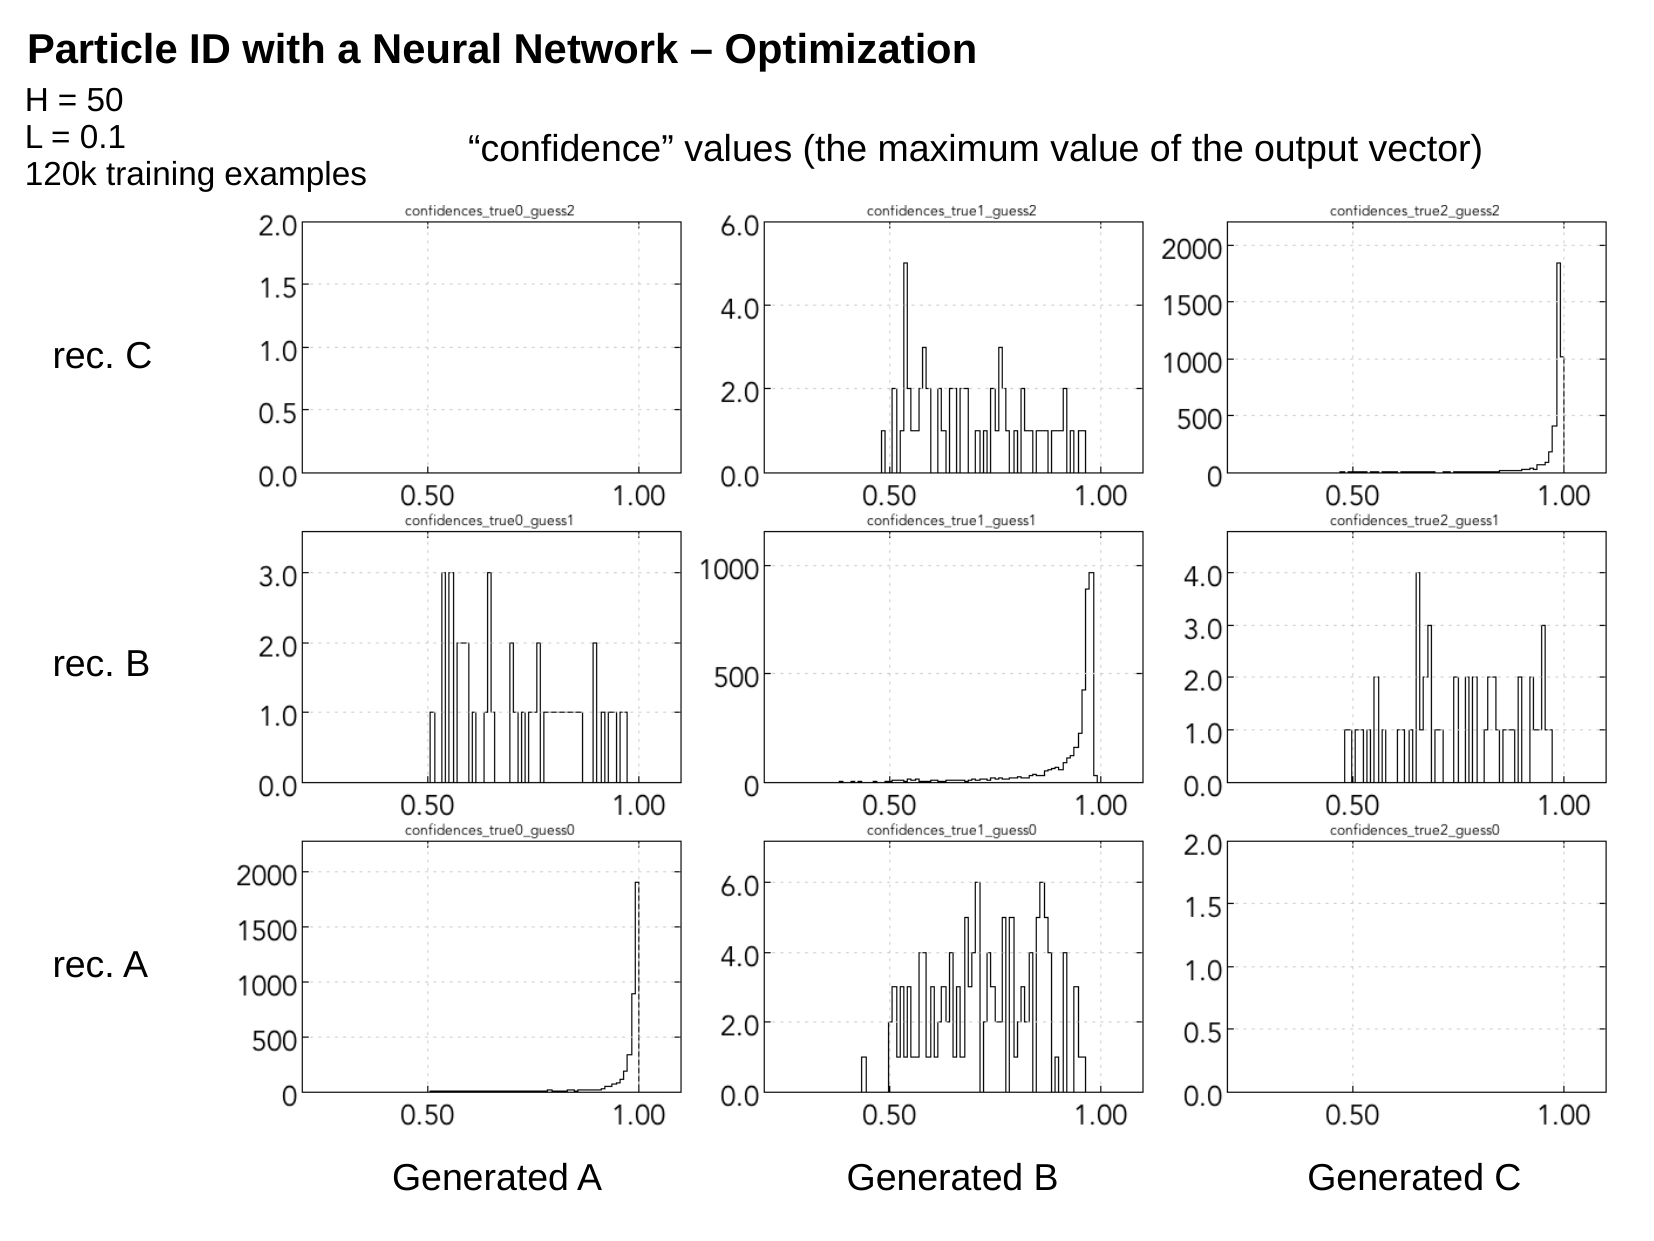

Particle ID with a Neural Network – Optimization
H = 50
L = 0.1
120k training examples
“confidence” values (the maximum value of the output vector)
rec. C
rec. B
rec. A
Generated A
Generated B
Generated C